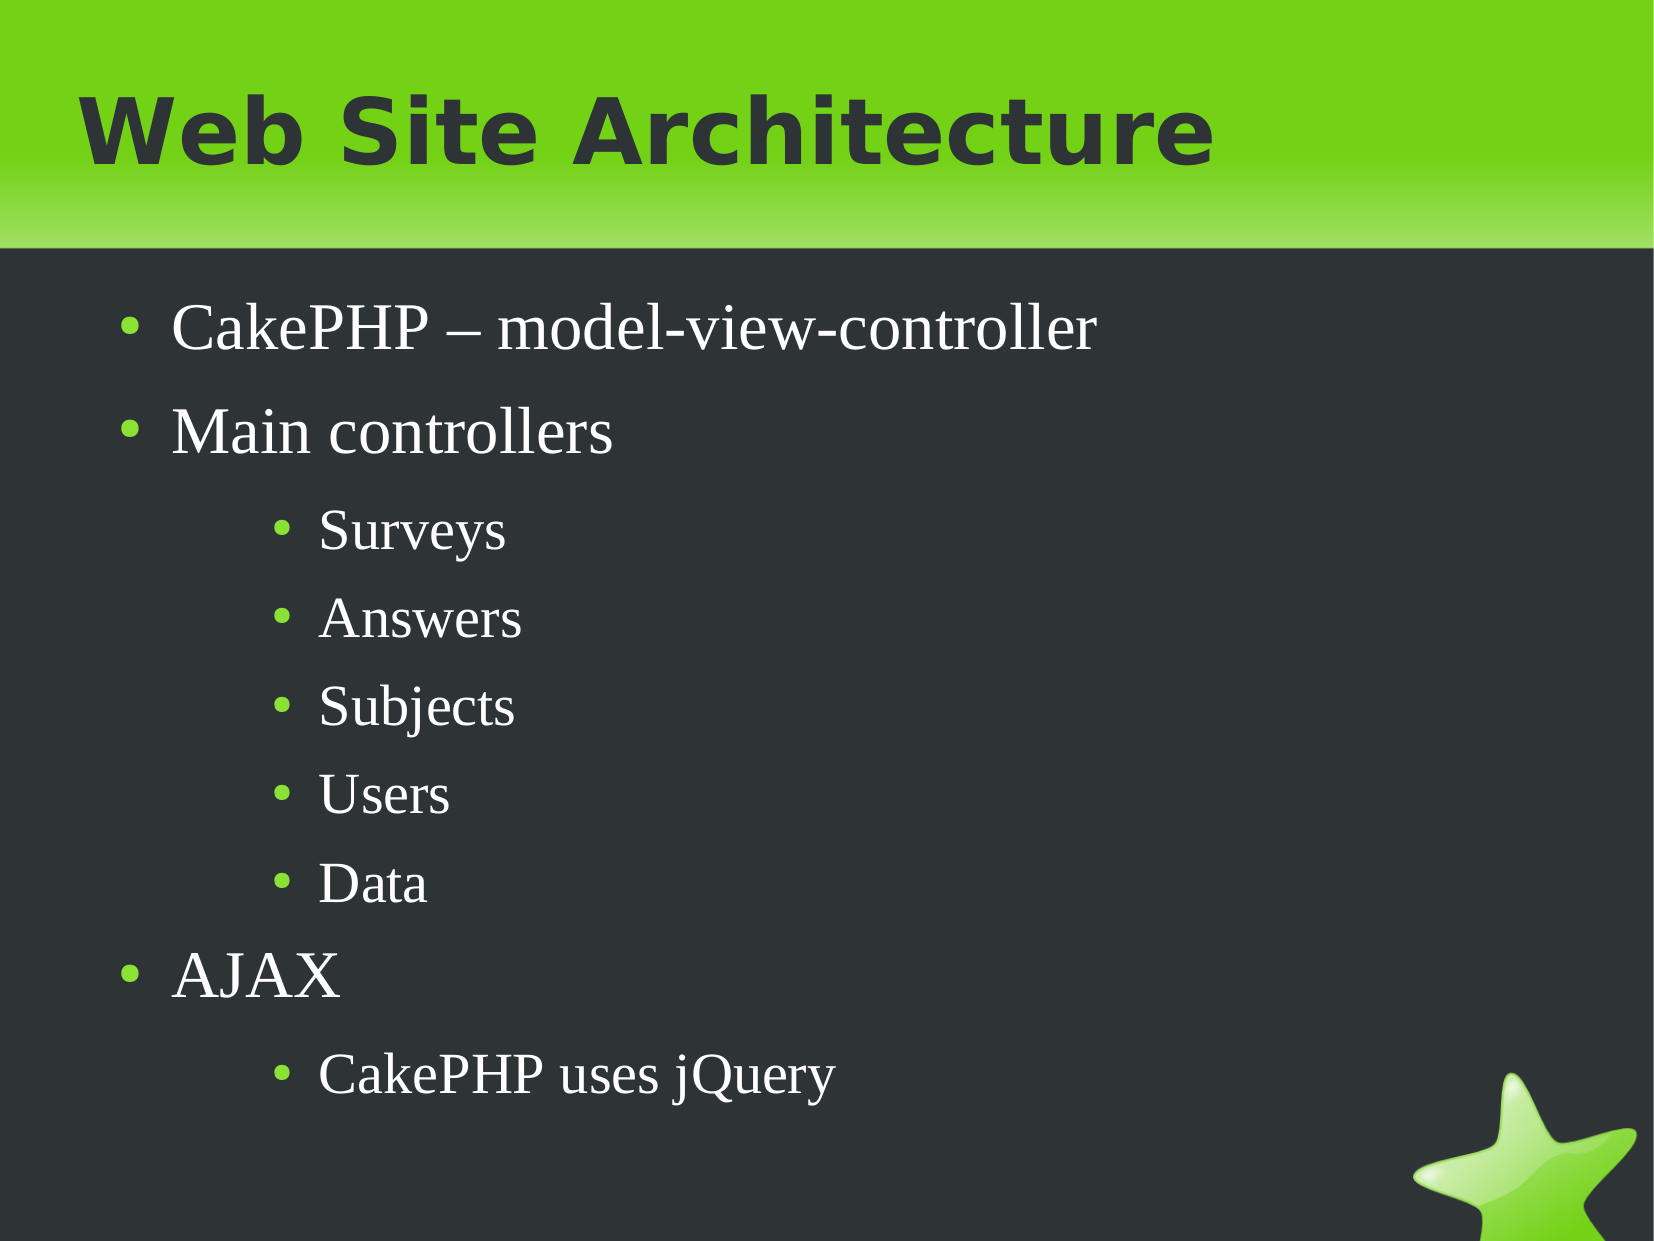

# Web Site Architecture
CakePHP – model-view-controller
Main controllers
Surveys
Answers
Subjects
Users
Data
AJAX
CakePHP uses jQuery